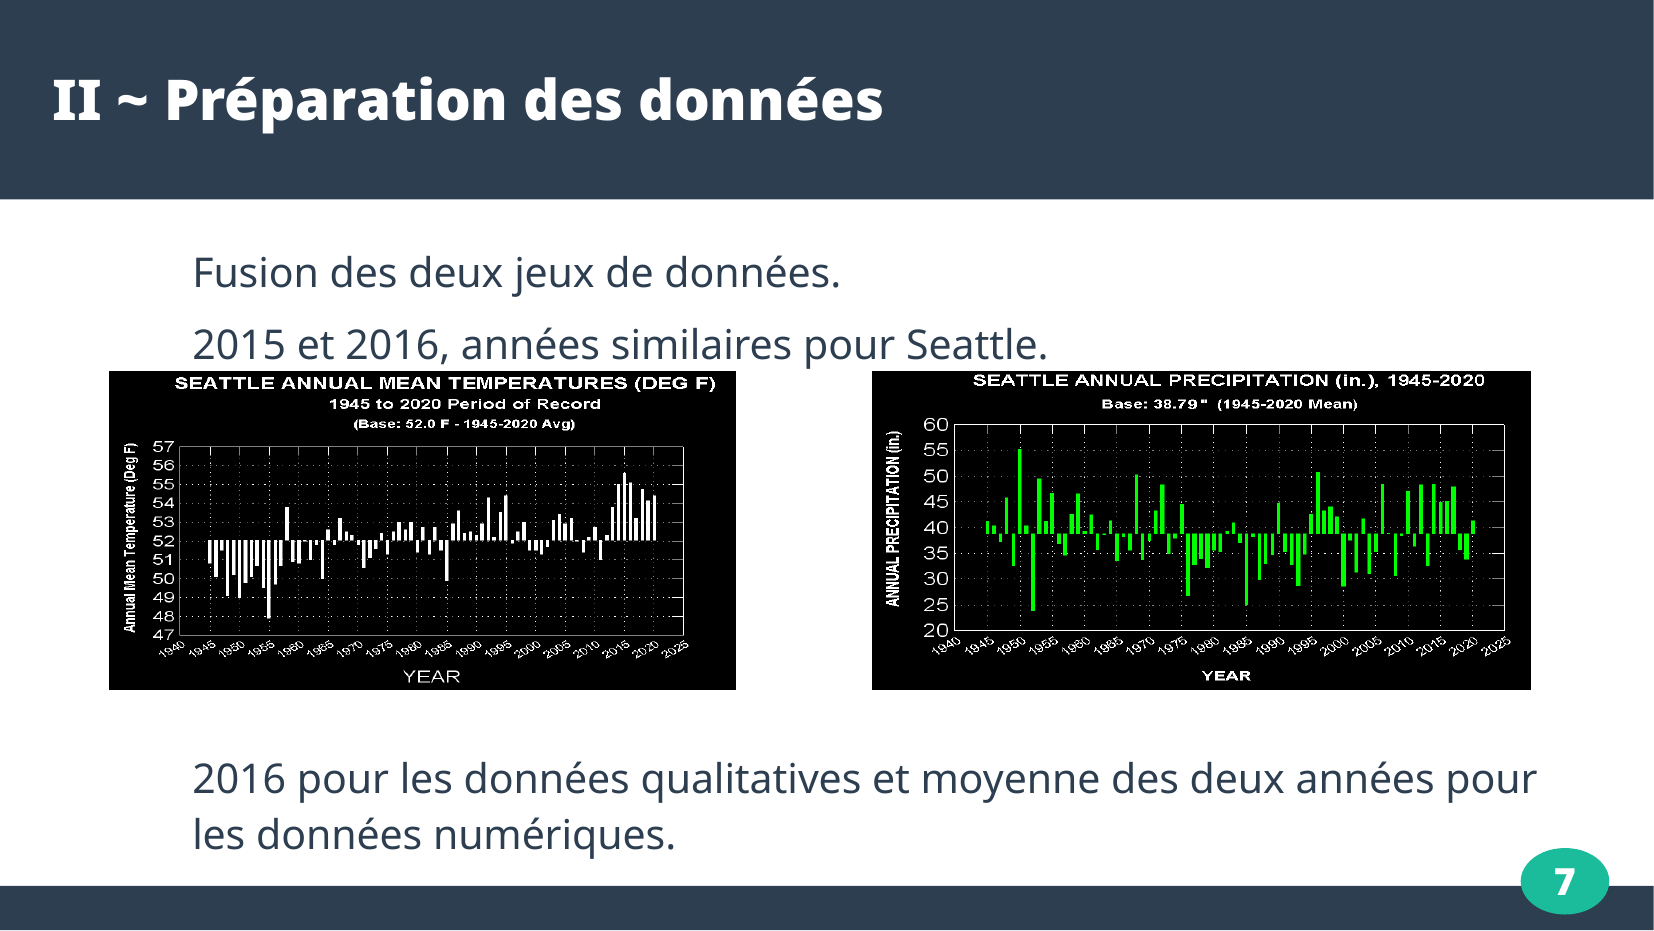

# II ~ Préparation des données
Fusion des deux jeux de données.
2015 et 2016, années similaires pour Seattle.
2016 pour les données qualitatives et moyenne des deux années pour les données numériques.
7